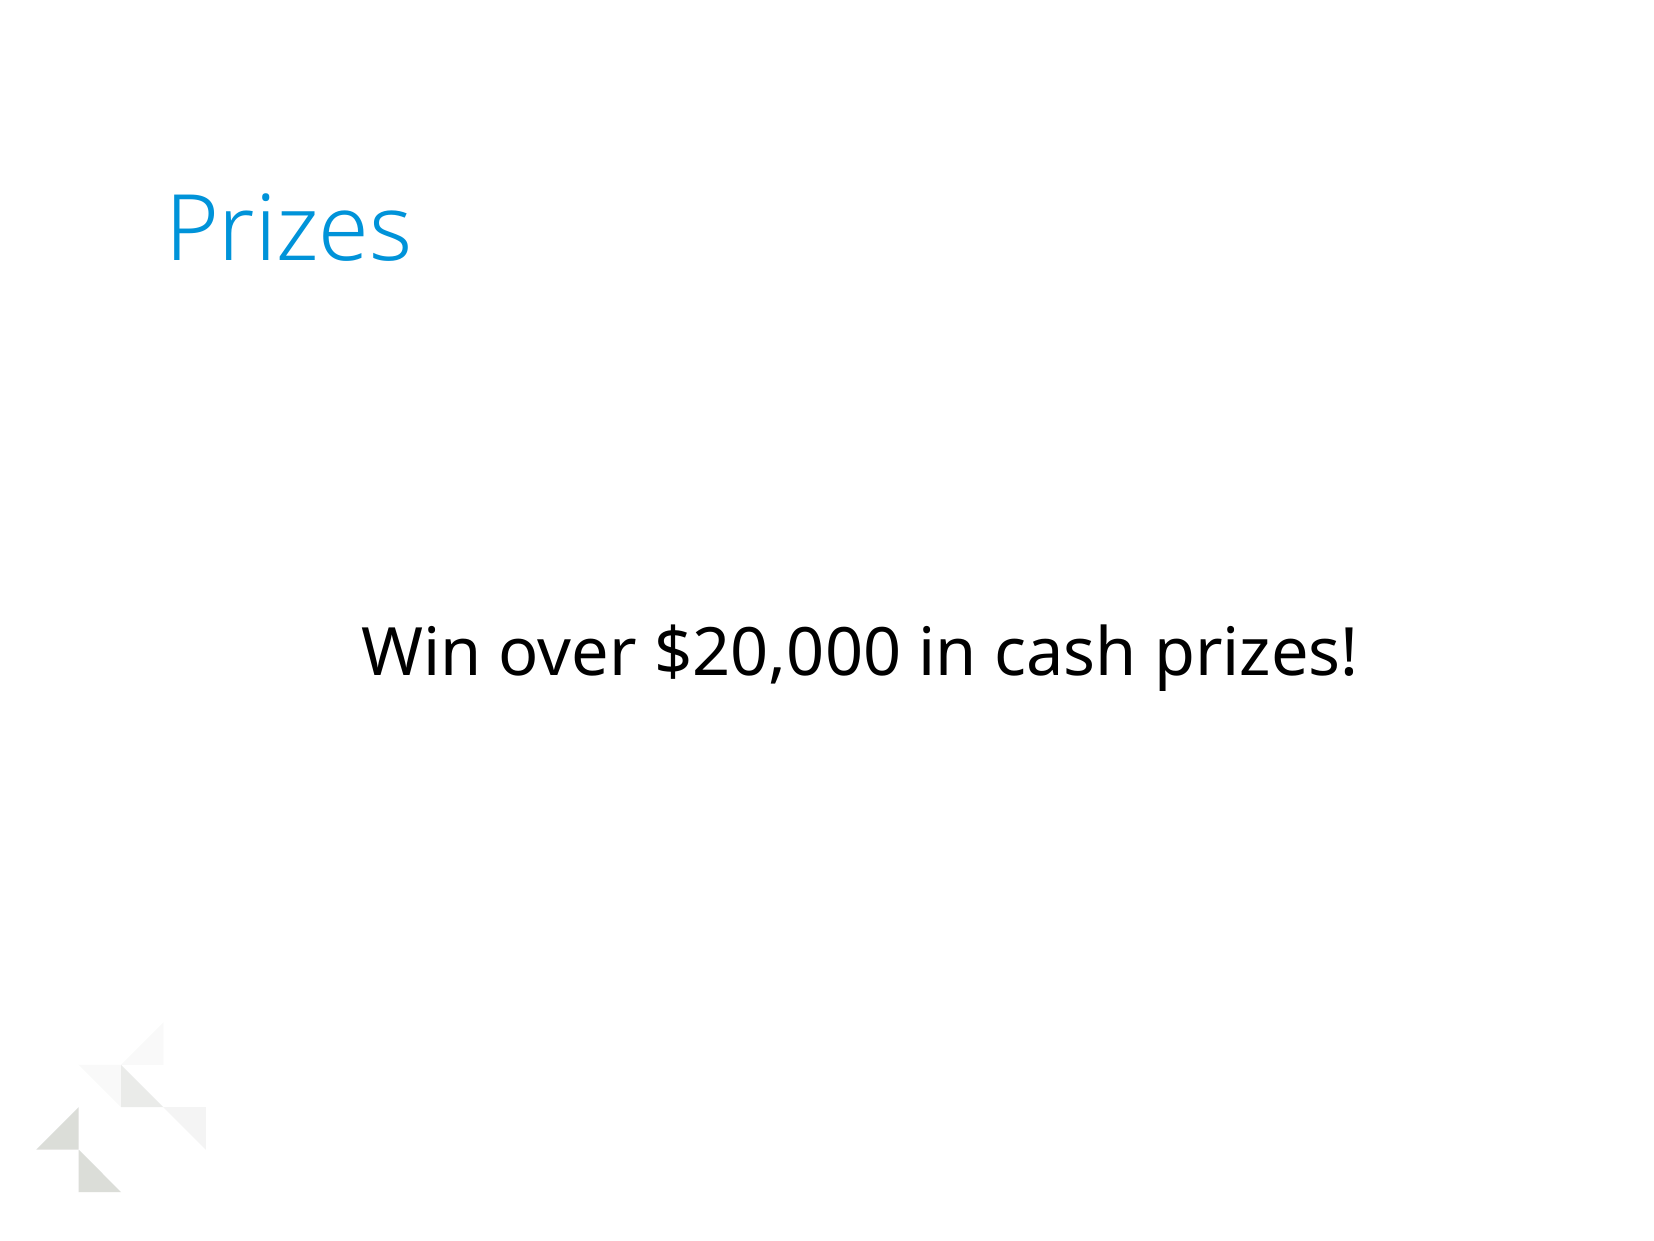

Prizes
# Win over $20,000 in cash prizes!